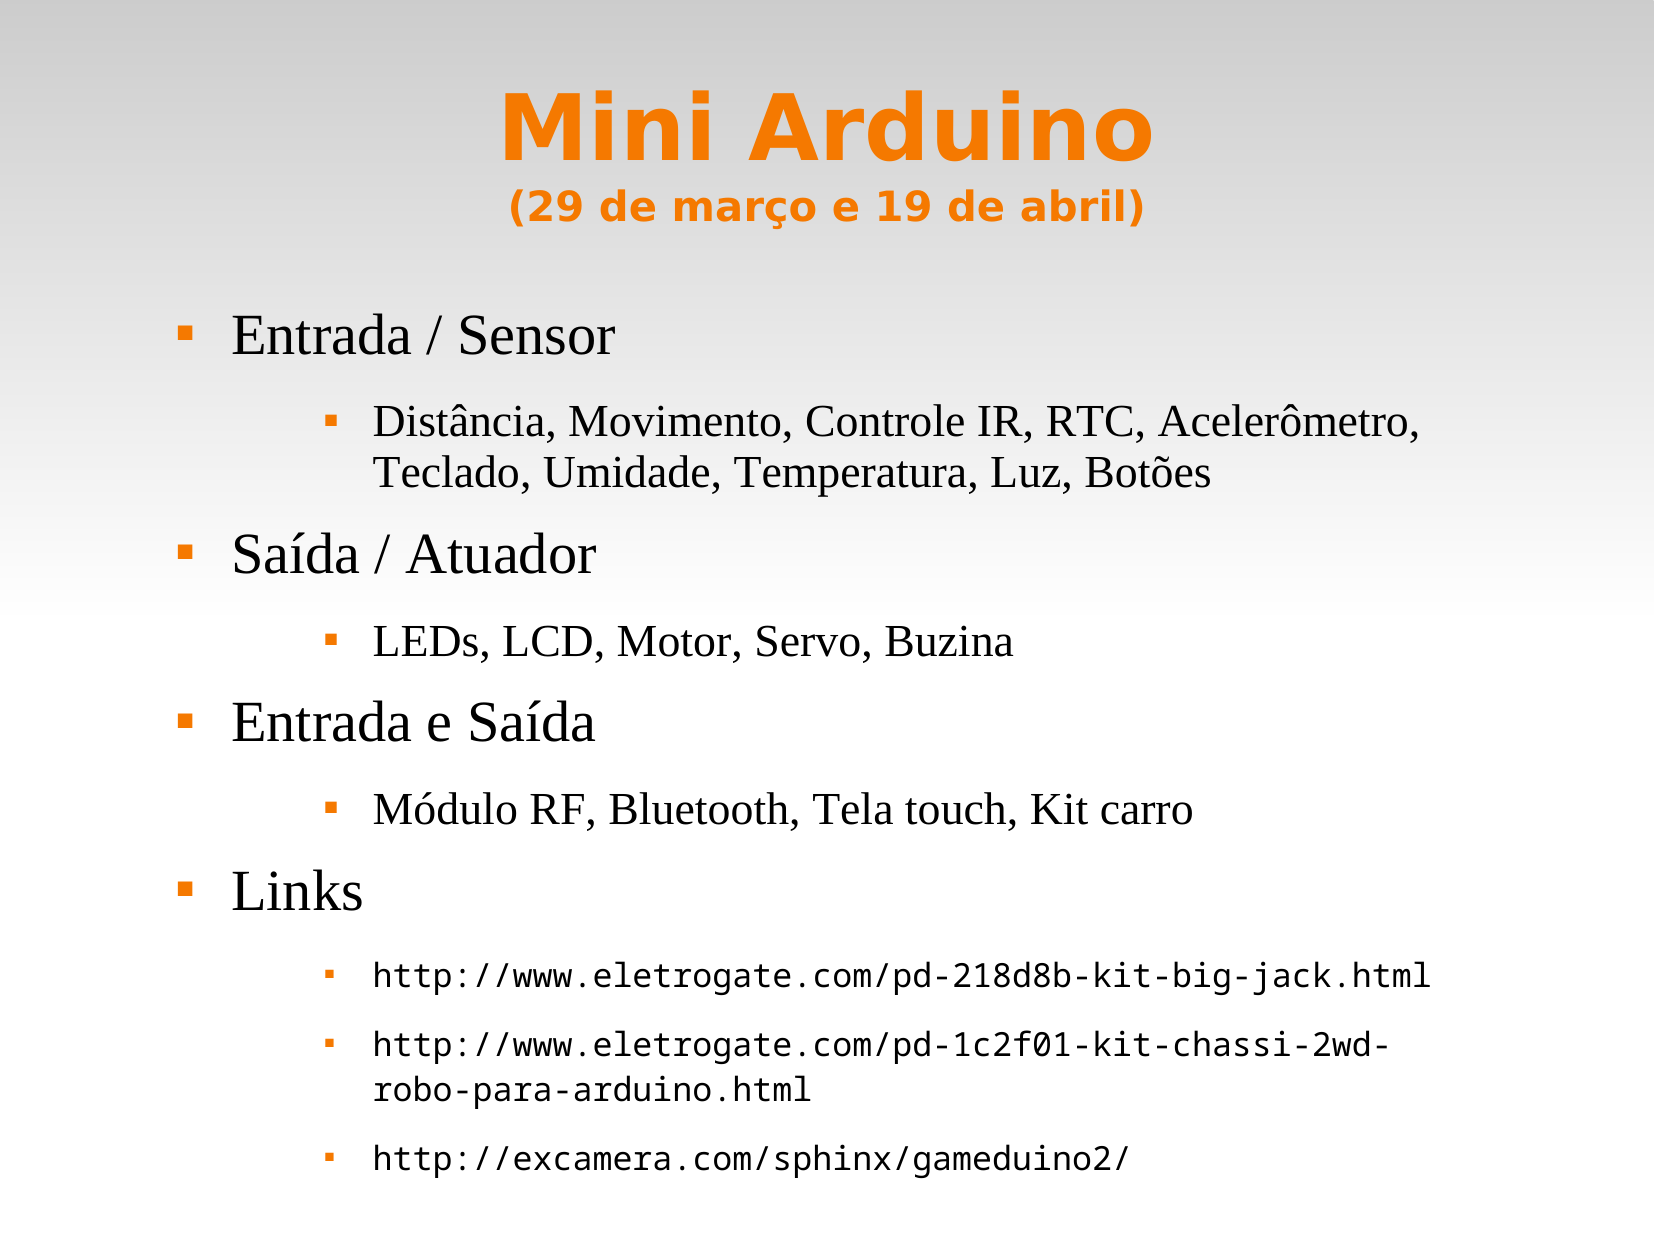

# Mini Arduino (29 de março e 19 de abril)
Entrada / Sensor
Distância, Movimento, Controle IR, RTC, Acelerômetro, Teclado, Umidade, Temperatura, Luz, Botões
Saída / Atuador
LEDs, LCD, Motor, Servo, Buzina
Entrada e Saída
Módulo RF, Bluetooth, Tela touch, Kit carro
Links
http://www.eletrogate.com/pd-218d8b-kit-big-jack.html
http://www.eletrogate.com/pd-1c2f01-kit-chassi-2wd-robo-para-arduino.html
http://excamera.com/sphinx/gameduino2/